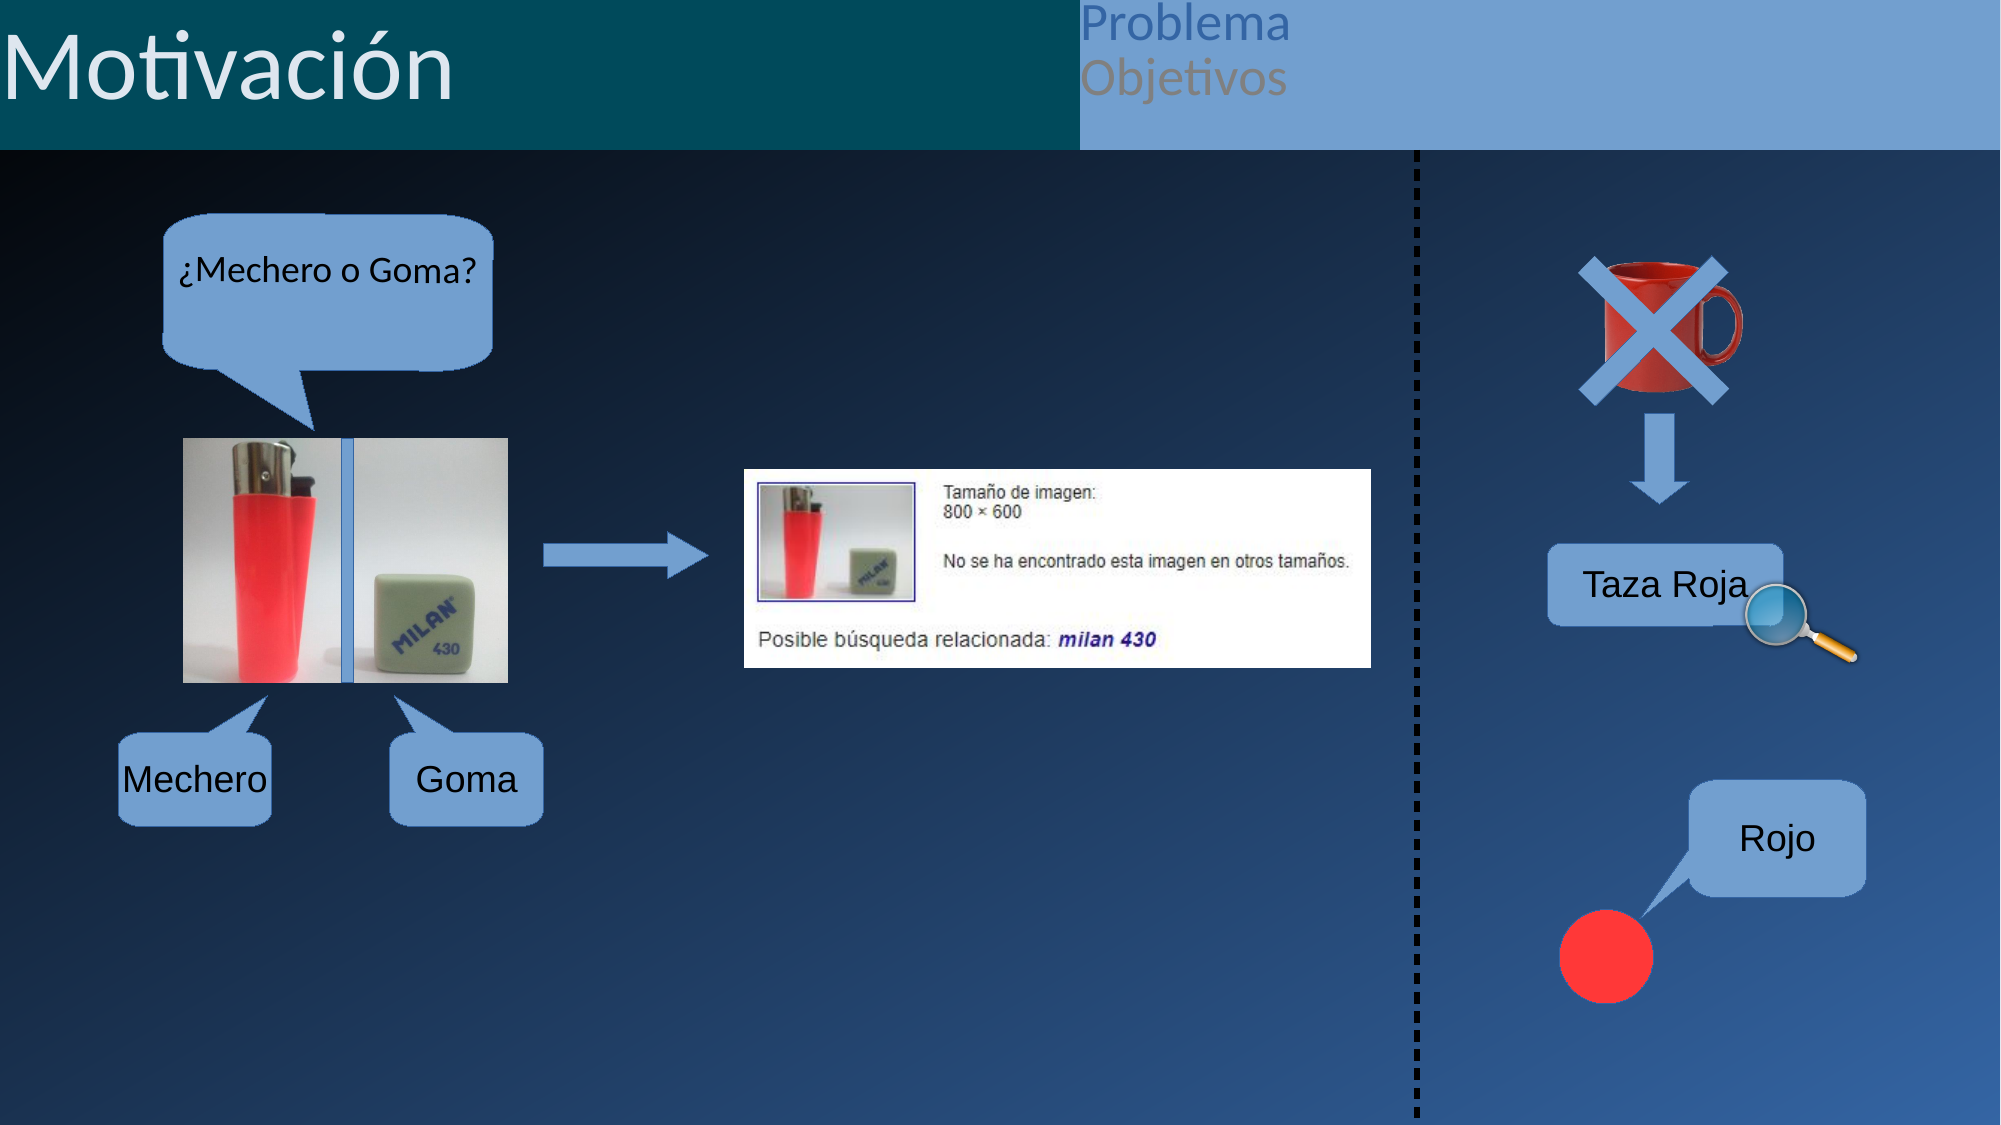

# Motivación
Problema
Objetivos
¿Mechero o Goma?
Taza Roja
Mechero
Goma
Rojo